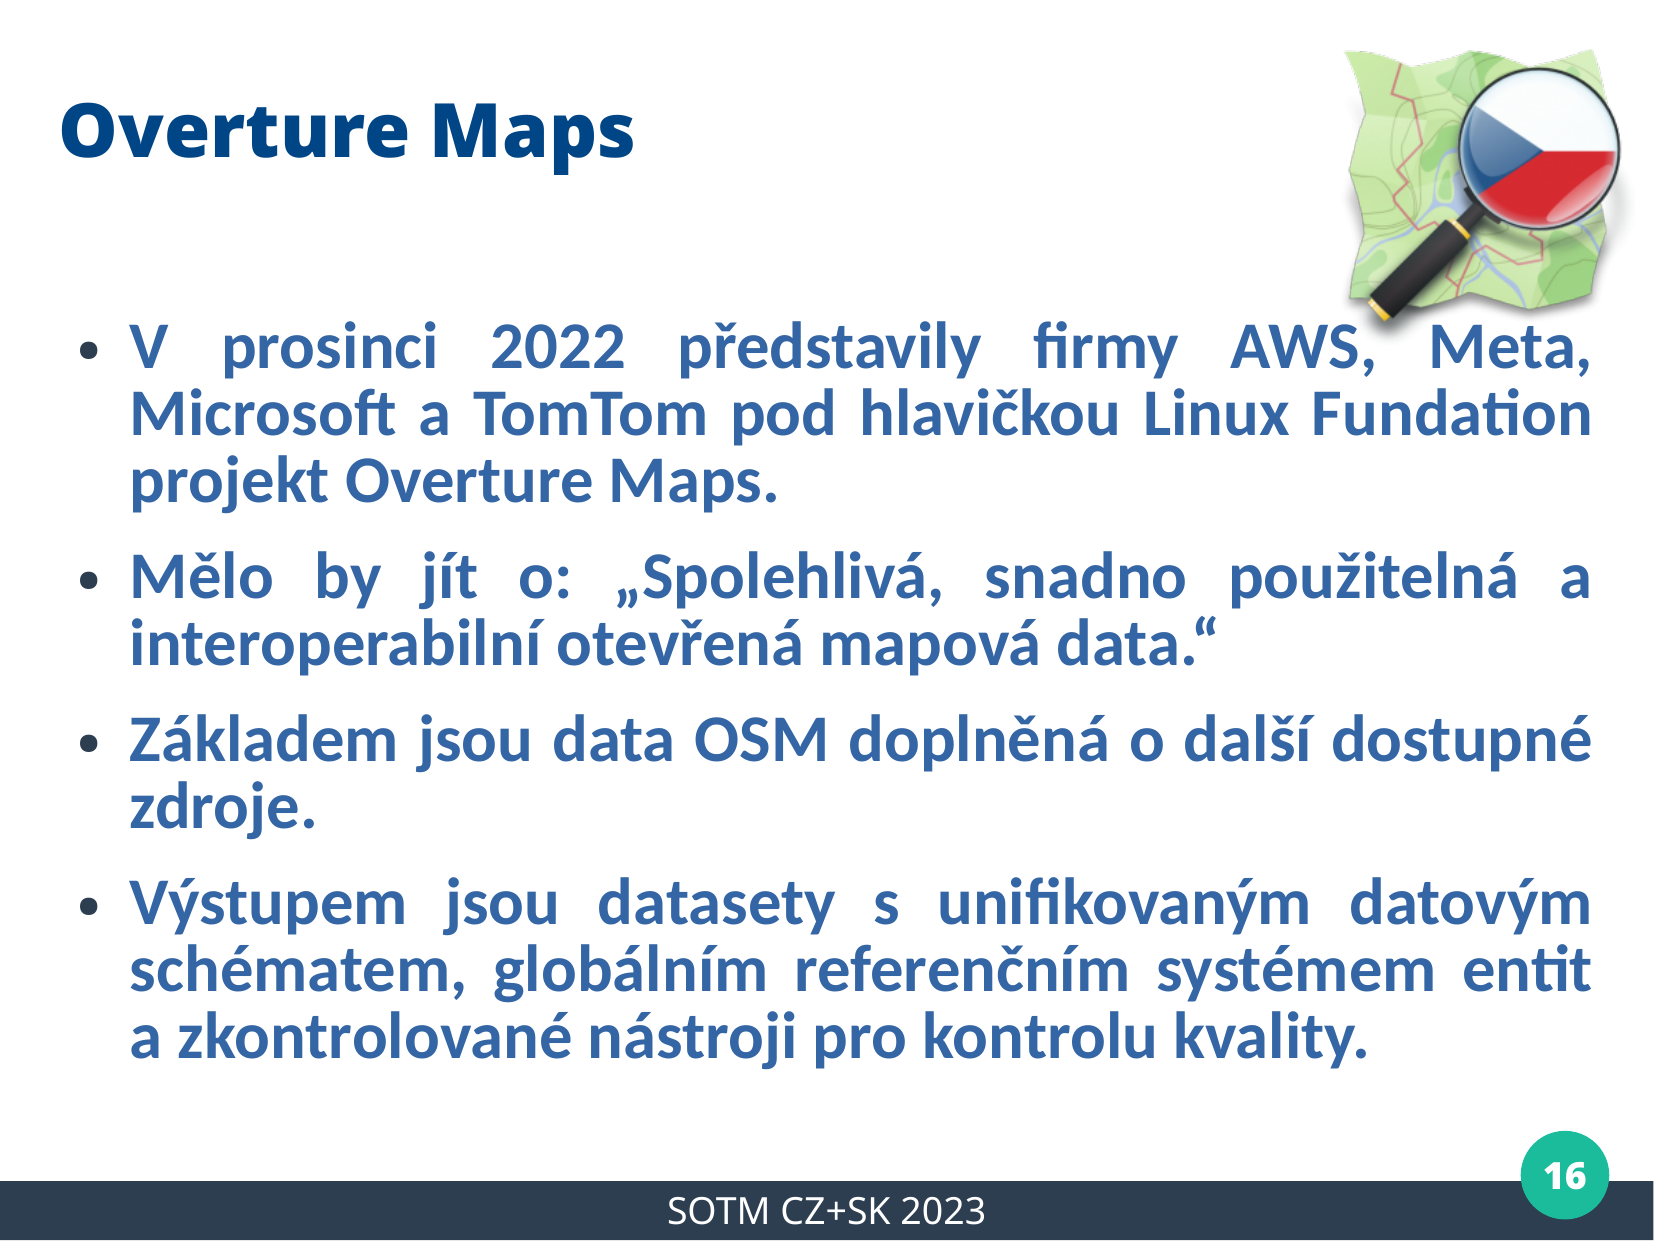

# Overture Maps
V prosinci 2022 představily firmy AWS, Meta, Microsoft a TomTom pod hlavičkou Linux Fundation projekt Overture Maps.
Mělo by jít o: „Spolehlivá, snadno použitelná a interoperabilní otevřená mapová data.“
Základem jsou data OSM doplněná o další dostupné zdroje.
Výstupem jsou datasety s unifikovaným datovým schématem, globálním referenčním systémem entit a zkontrolované nástroji pro kontrolu kvality.
16
SOTM CZ+SK 2023